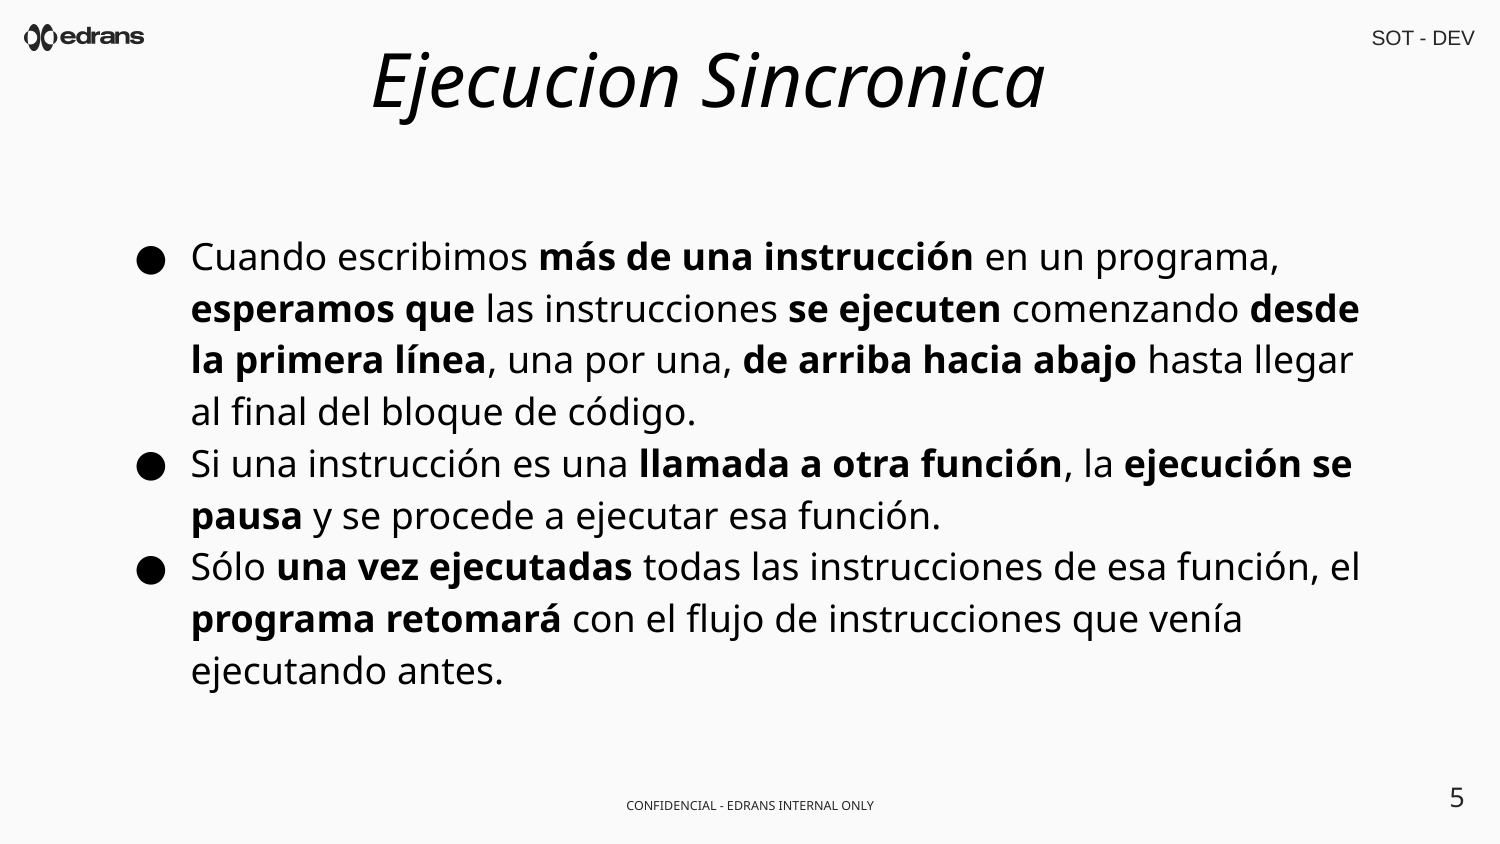

Ejecucion Sincronica
SOT - DEV
Cuando escribimos más de una instrucción en un programa, esperamos que las instrucciones se ejecuten comenzando desde la primera línea, una por una, de arriba hacia abajo hasta llegar al final del bloque de código.
Si una instrucción es una llamada a otra función, la ejecución se pausa y se procede a ejecutar esa función.
Sólo una vez ejecutadas todas las instrucciones de esa función, el programa retomará con el flujo de instrucciones que venía ejecutando antes.
CONFIDENCIAL - EDRANS INTERNAL ONLY